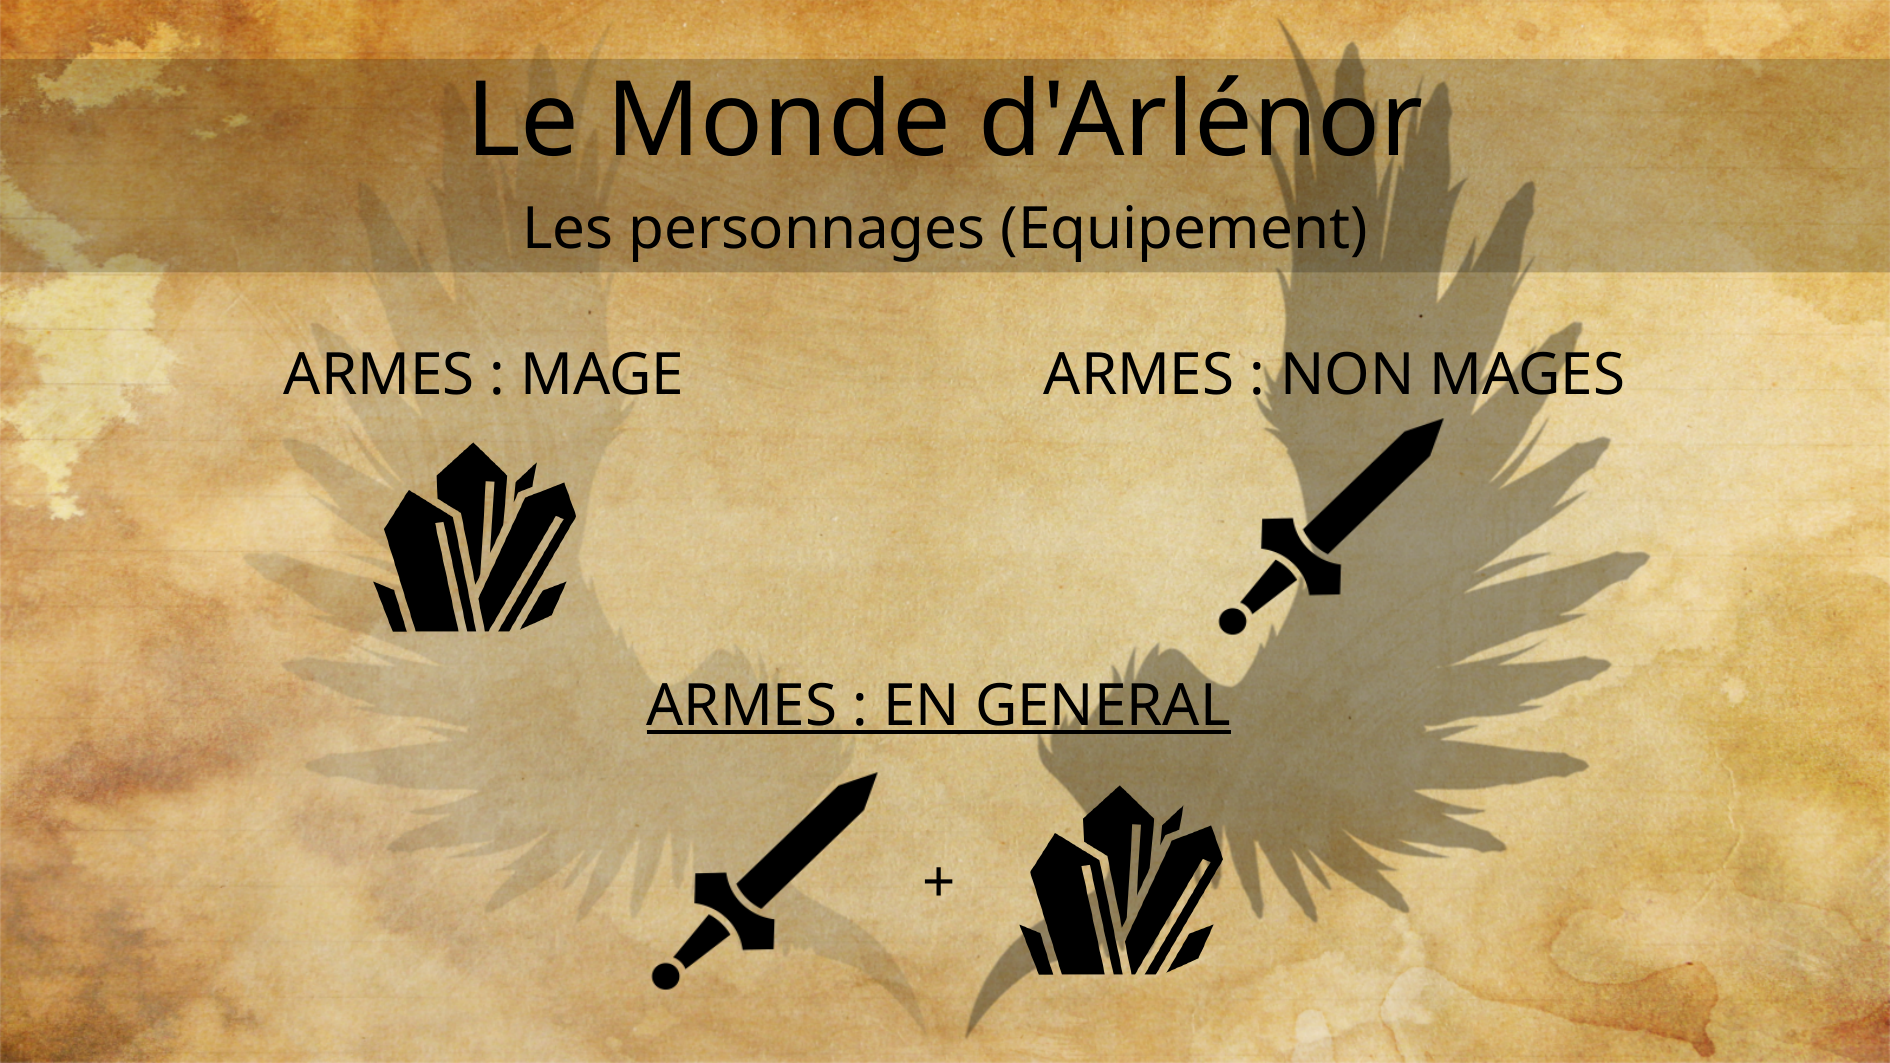

# Le Monde d'Arlénor Les personnages (Equipement)
ARMES : MAGE
ARMES : NON MAGES
ARMES : EN GENERAL
+